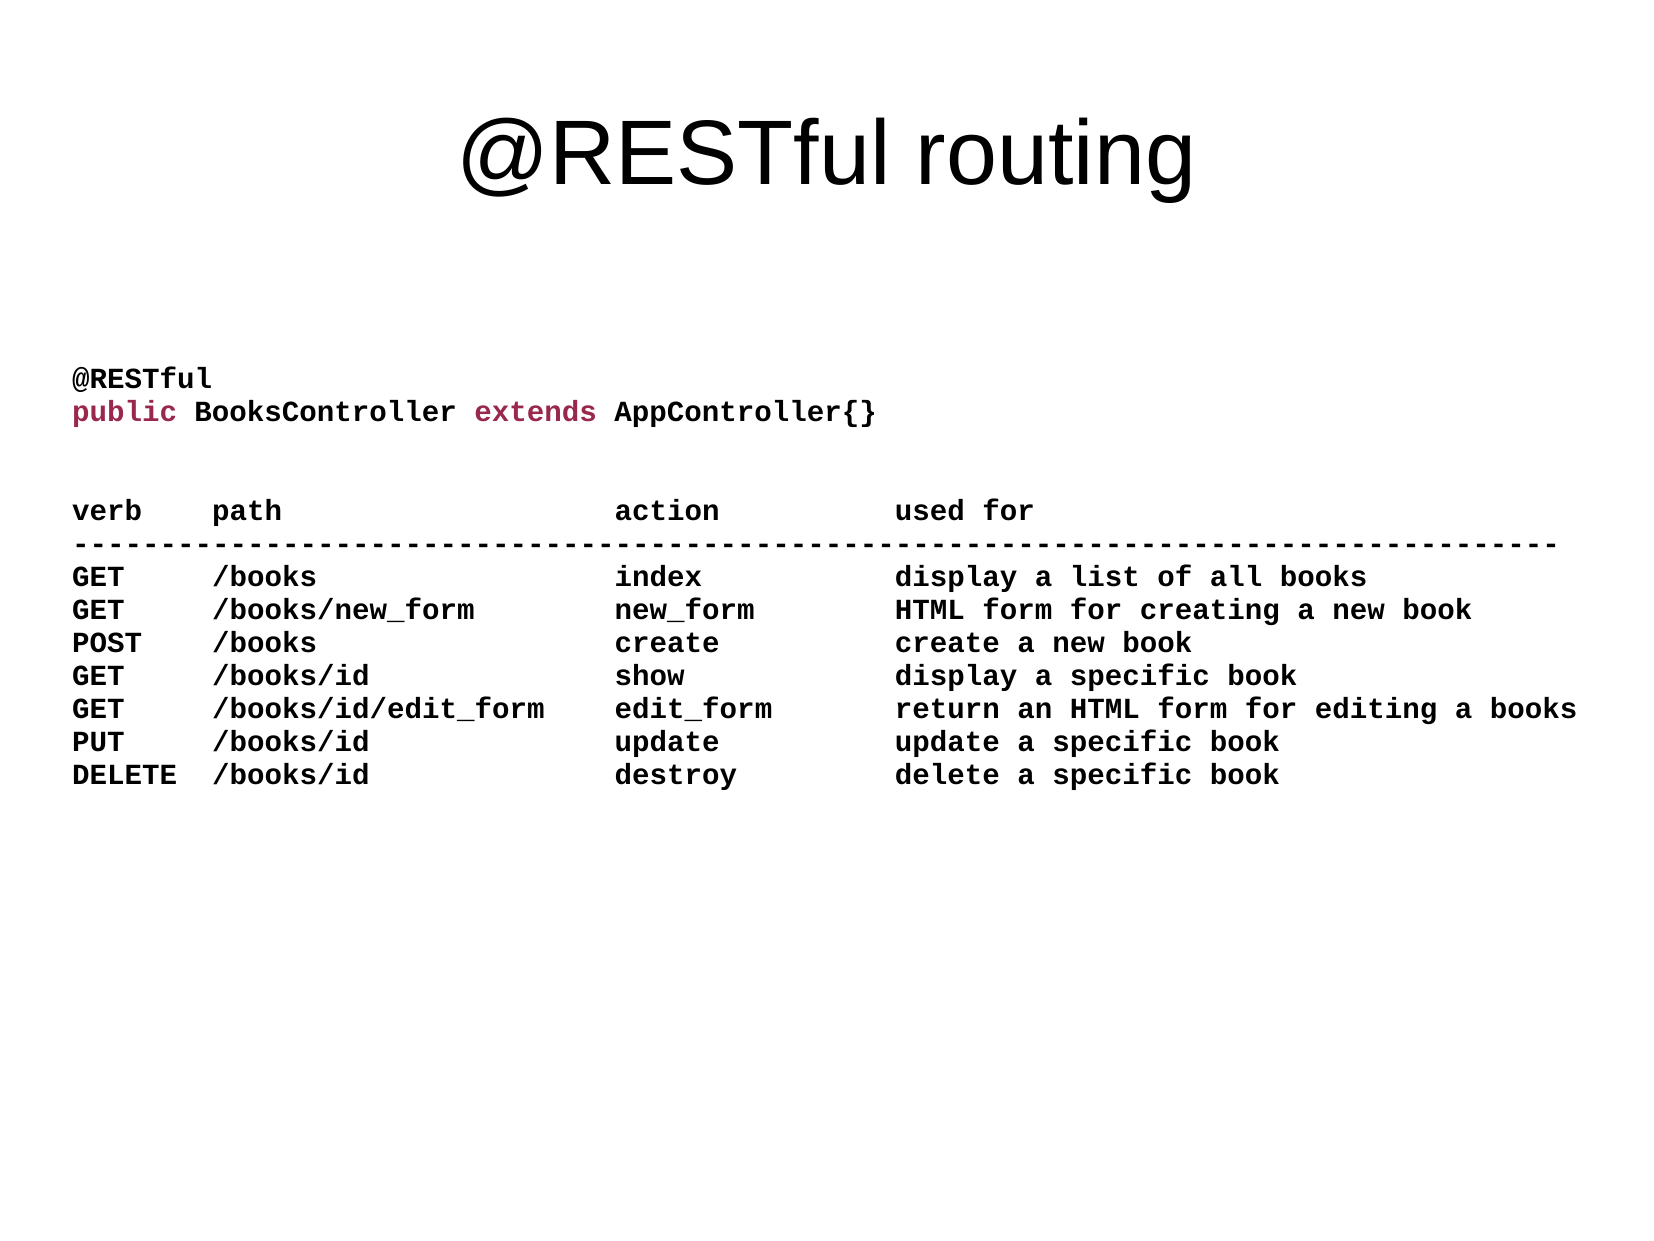

# @RESTful routing
@RESTful
public BooksController extends AppController{}
verb path action used for
-------------------------------------------------------------------------------------
GET /books index display a list of all books
GET /books/new_form new_form HTML form for creating a new book
POST /books create create a new book
GET /books/id show display a specific book
GET /books/id/edit_form edit_form return an HTML form for editing a books
PUT /books/id update update a specific book
DELETE /books/id destroy delete a specific book